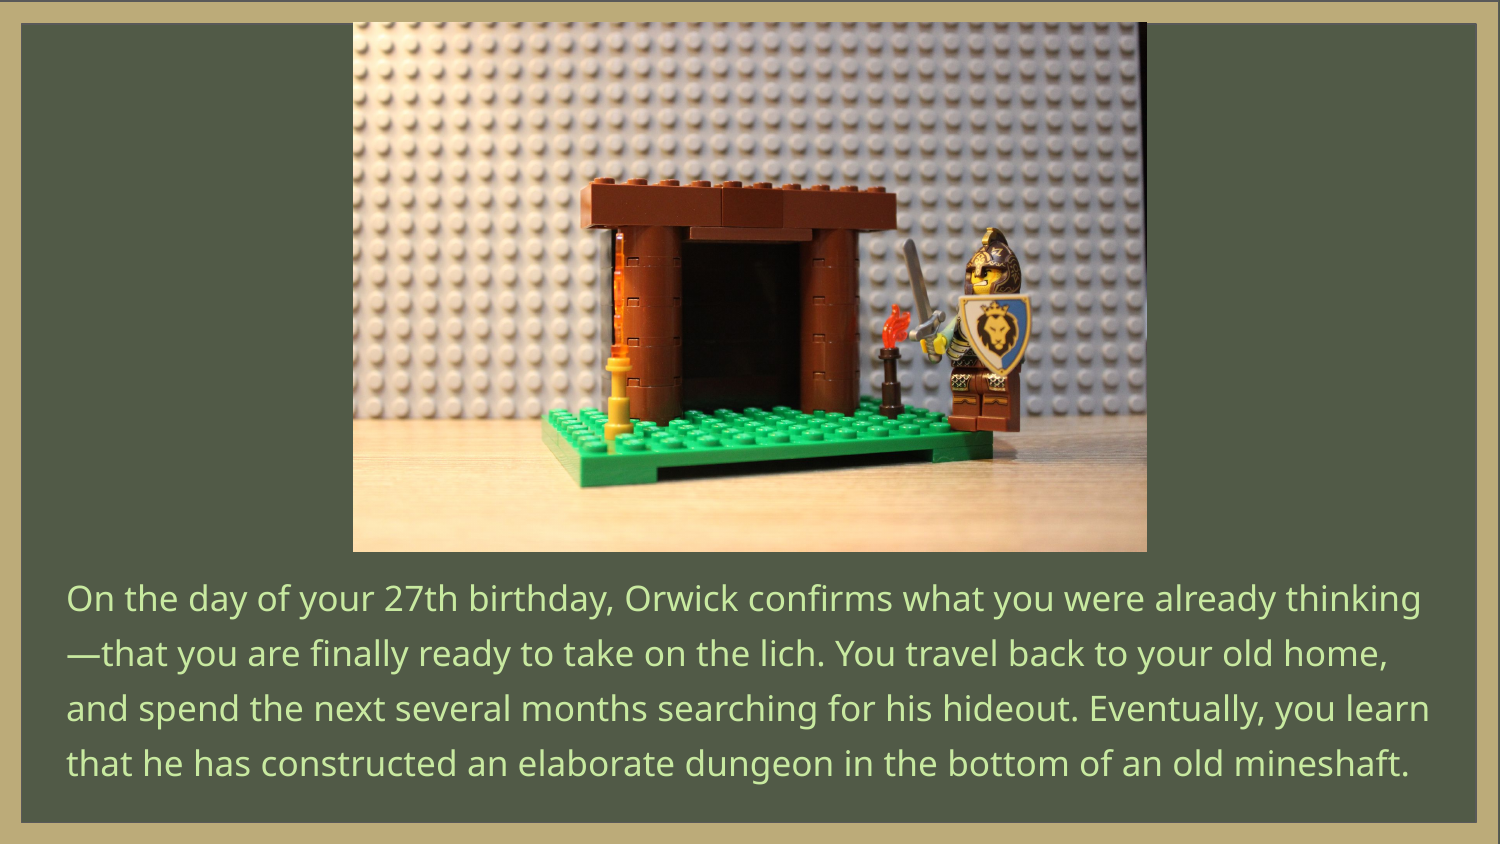

# On the day of your 27th birthday, Orwick confirms what you were already thinking—that you are finally ready to take on the lich. You travel back to your old home, and spend the next several months searching for his hideout. Eventually, you learn that he has constructed an elaborate dungeon in the bottom of an old mineshaft.